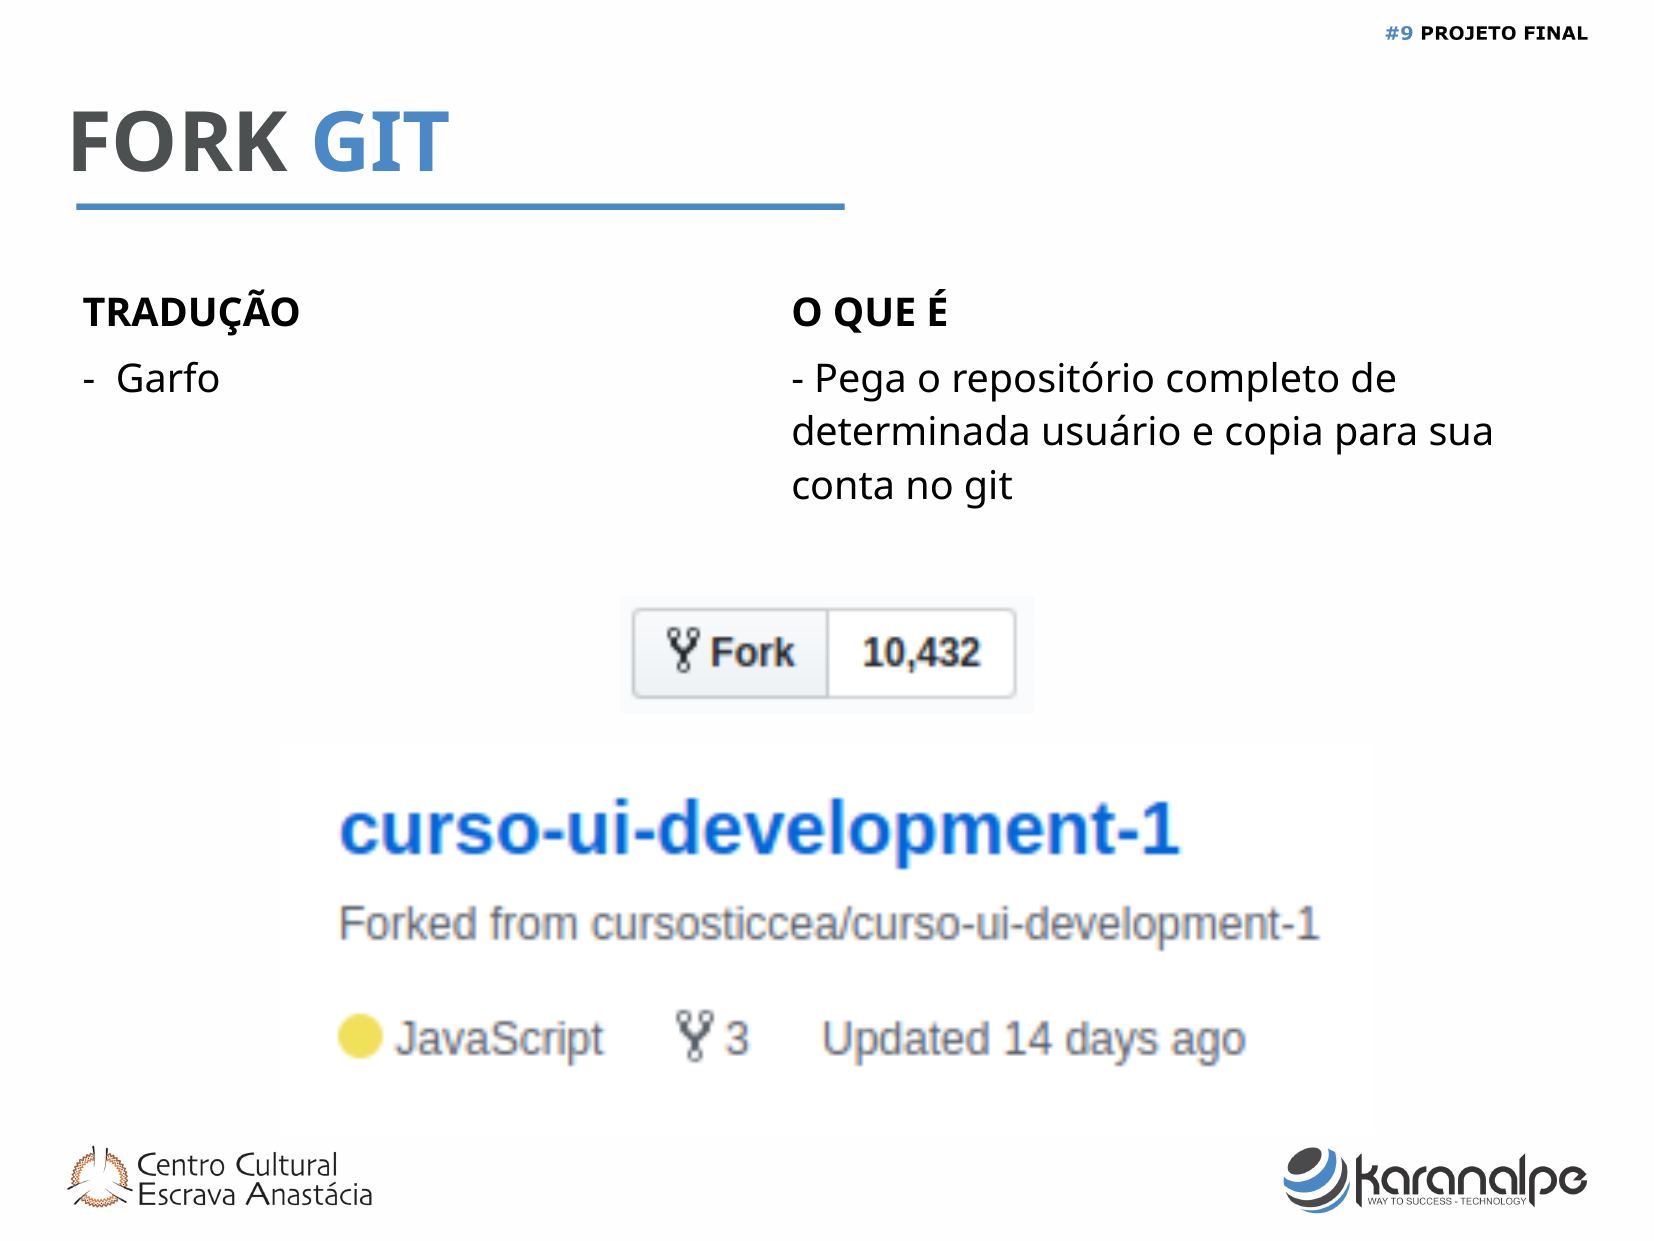

# FORK GIT
TRADUÇÃO
- Garfo
O QUE É
- Pega o repositório completo de determinada usuário e copia para sua conta no git